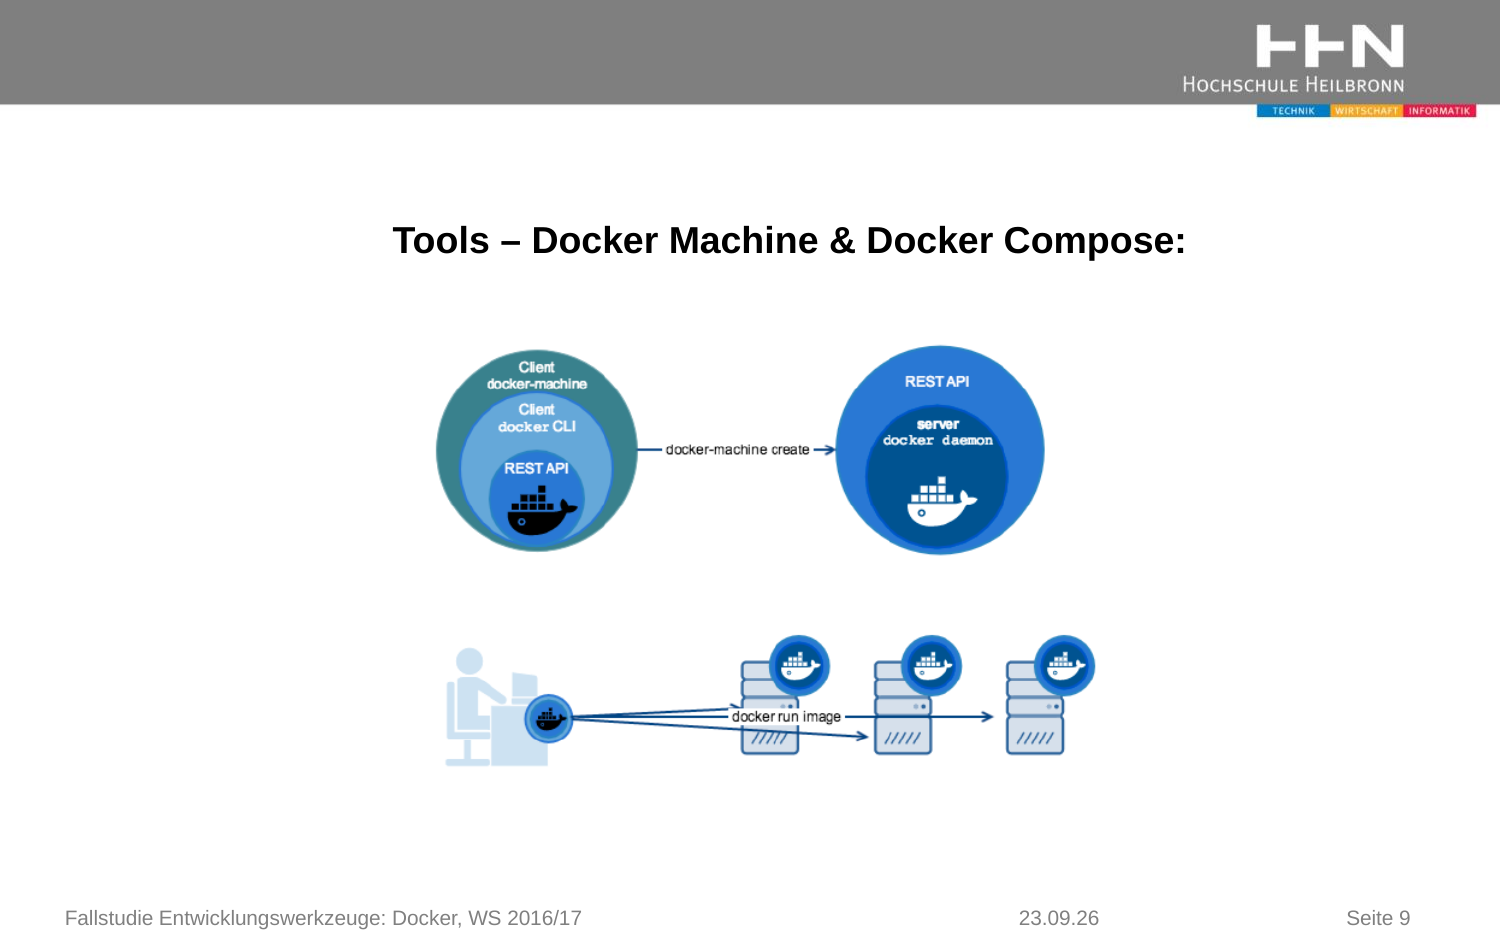

Tools – Docker Machine & Docker Compose:
Fallstudie Entwicklungswerkzeuge: Docker, WS 2016/17
Seite